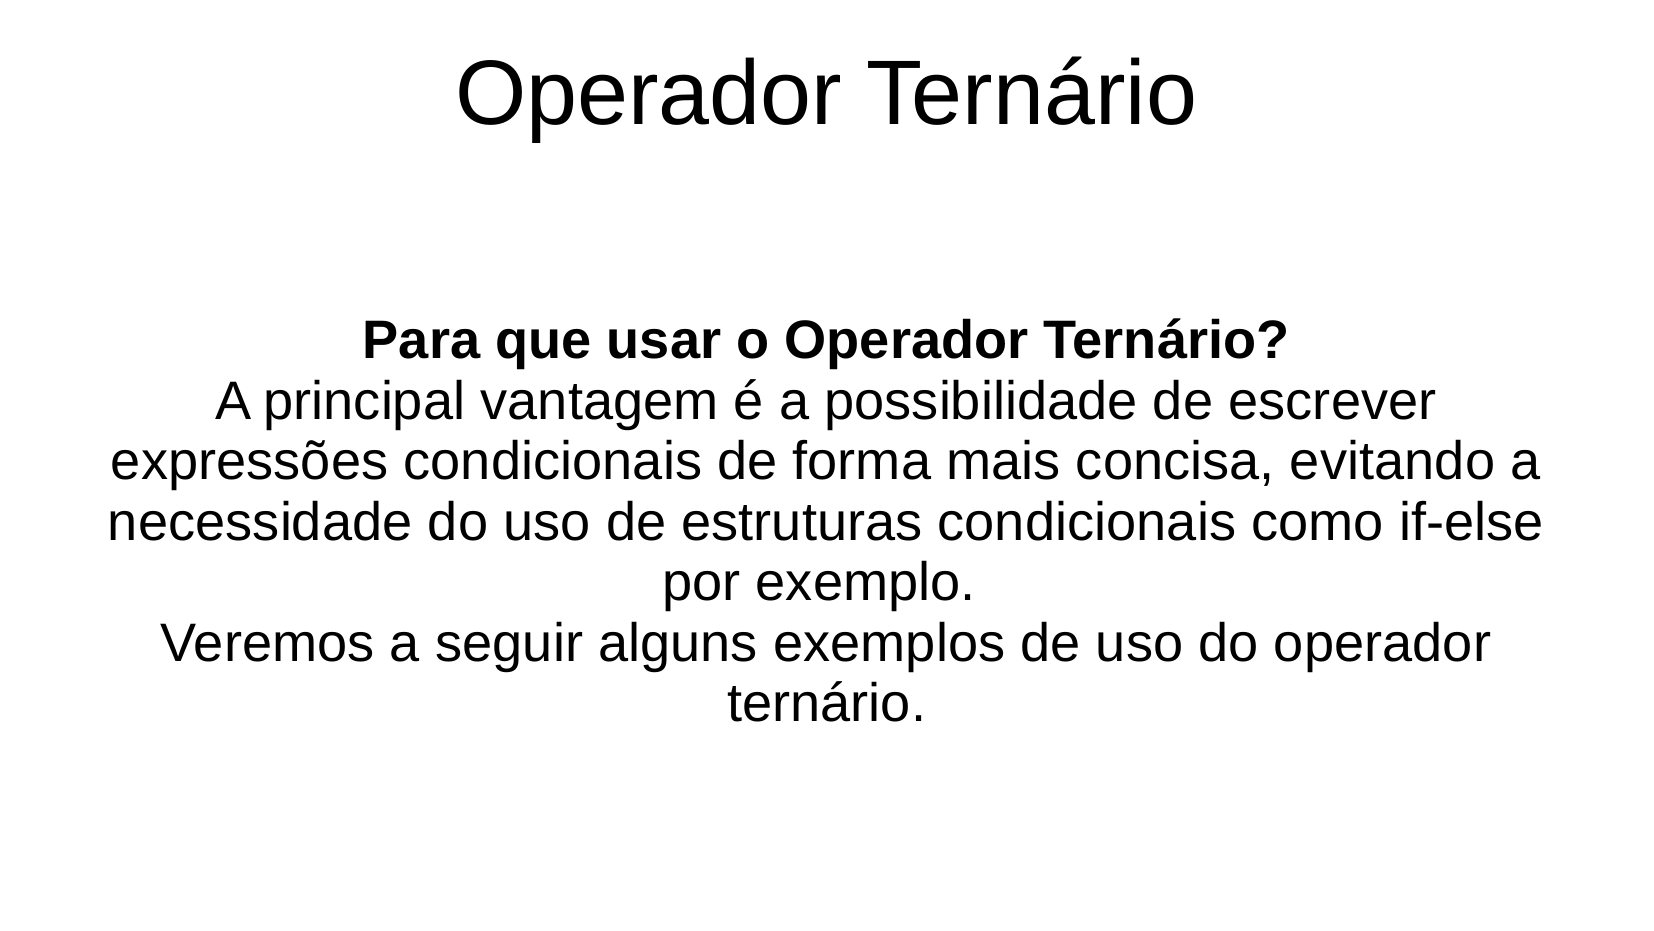

# Operador Ternário
Para que usar o Operador Ternário?
A principal vantagem é a possibilidade de escrever expressões condicionais de forma mais concisa, evitando a necessidade do uso de estruturas condicionais como if-else por exemplo.
Veremos a seguir alguns exemplos de uso do operador ternário.